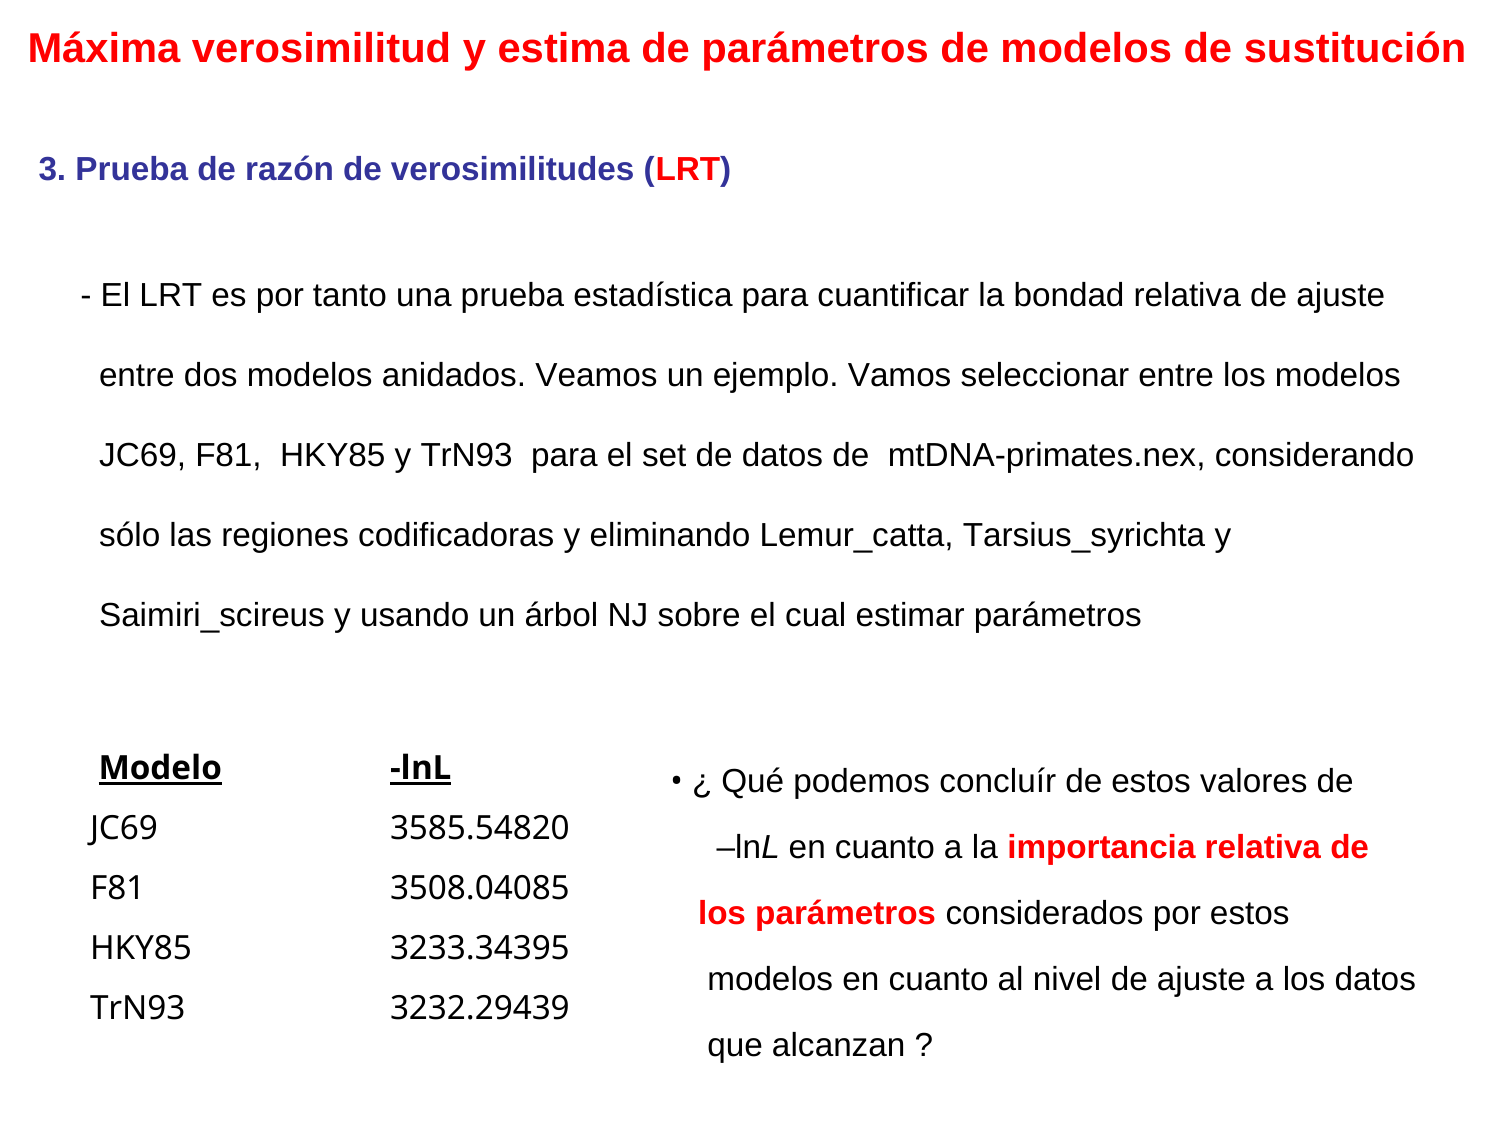

Máxima verosimilitud y estima de parámetros de modelos de sustitución
3. Prueba de razón de verosimilitudes (LRT)
 El LRT es por tanto una prueba estadística para cuantificar la bondad relativa de ajuste
 entre dos modelos anidados. Veamos un ejemplo. Vamos seleccionar entre los modelos
 JC69, F81, HKY85 y TrN93 para el set de datos de mtDNA-primates.nex, considerando
 sólo las regiones codificadoras y eliminando Lemur_catta, Tarsius_syrichta y
 Saimiri_scireus y usando un árbol NJ sobre el cual estimar parámetros
 Modelo		-lnL
JC69		3585.54820
F81		3508.04085
HKY85 		3233.34395
TrN93		3232.29439
 ¿ Qué podemos concluír de estos valores de
 –lnL en cuanto a la importancia relativa de
 los parámetros considerados por estos
 modelos en cuanto al nivel de ajuste a los datos
 que alcanzan ?